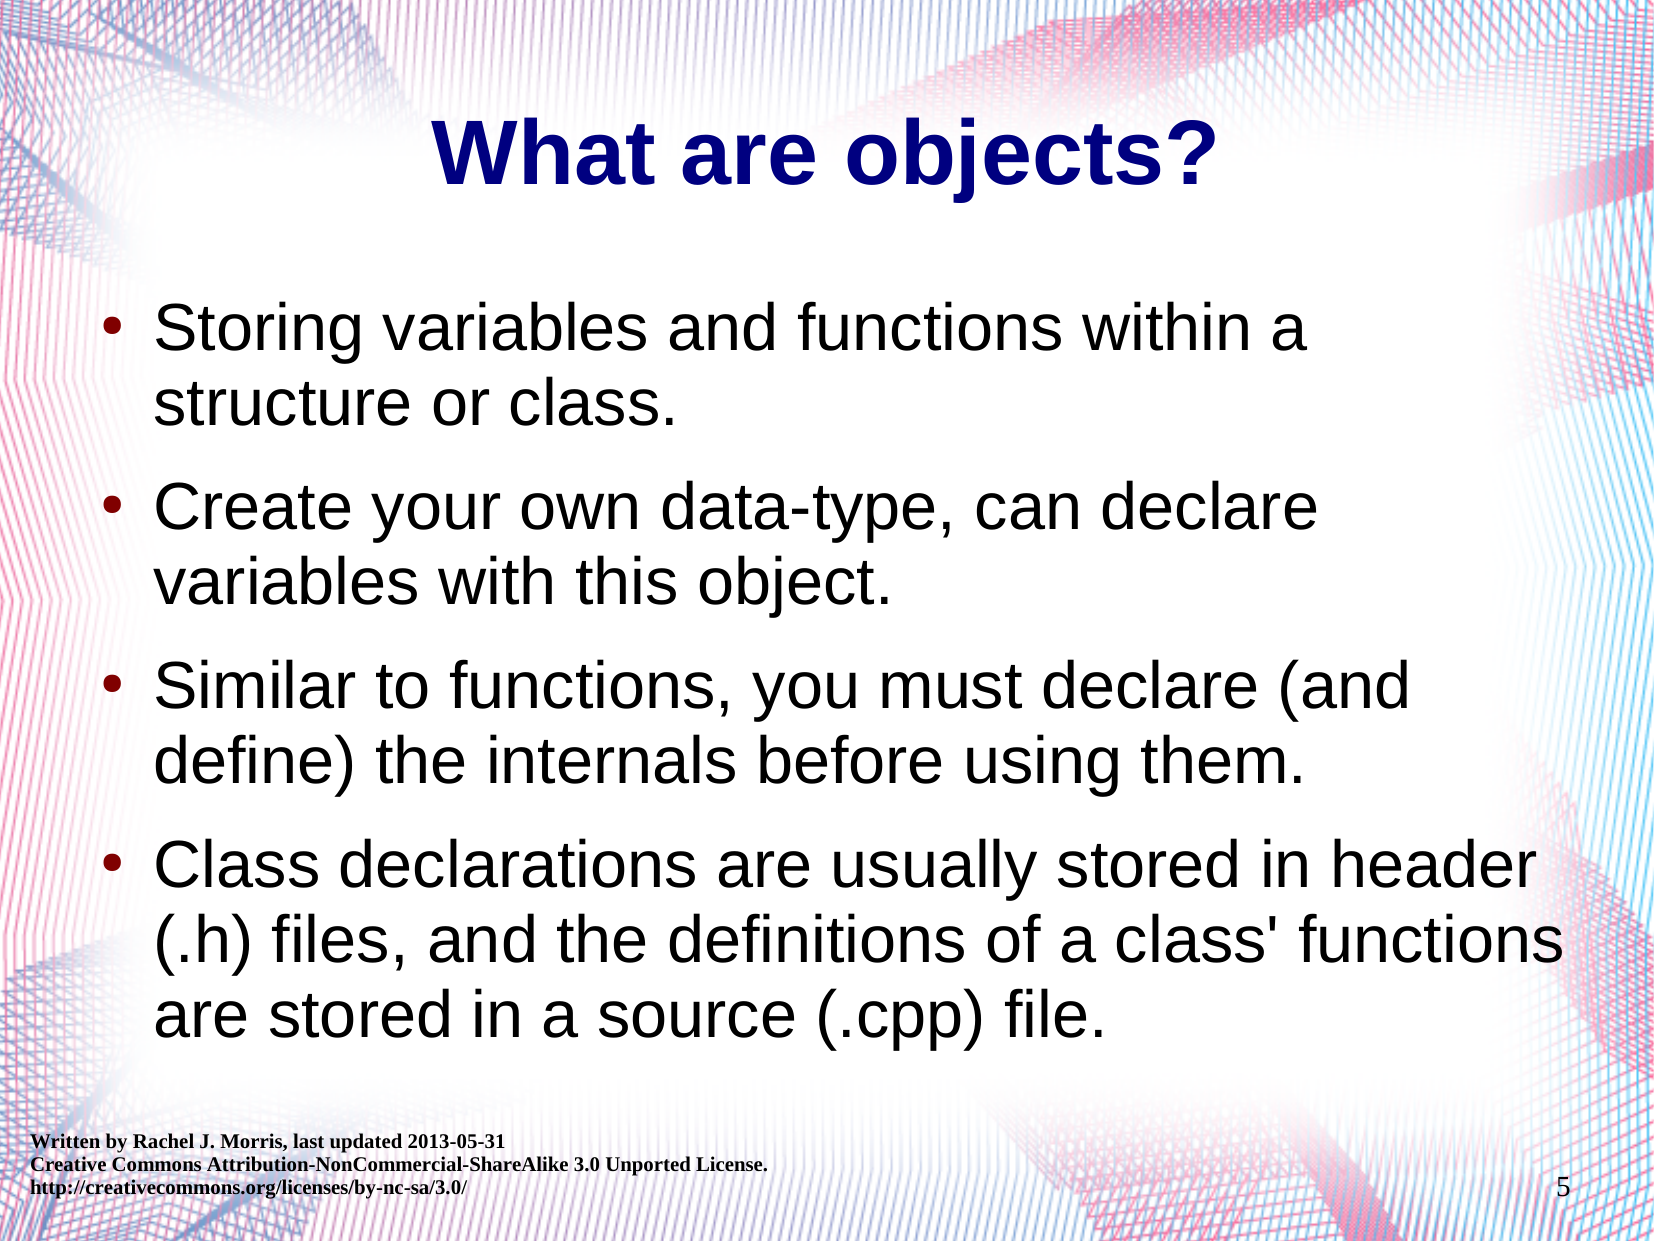

# What are objects?
Storing variables and functions within a structure or class.
Create your own data-type, can declare variables with this object.
Similar to functions, you must declare (and define) the internals before using them.
Class declarations are usually stored in header (.h) files, and the definitions of a class' functions are stored in a source (.cpp) file.
5